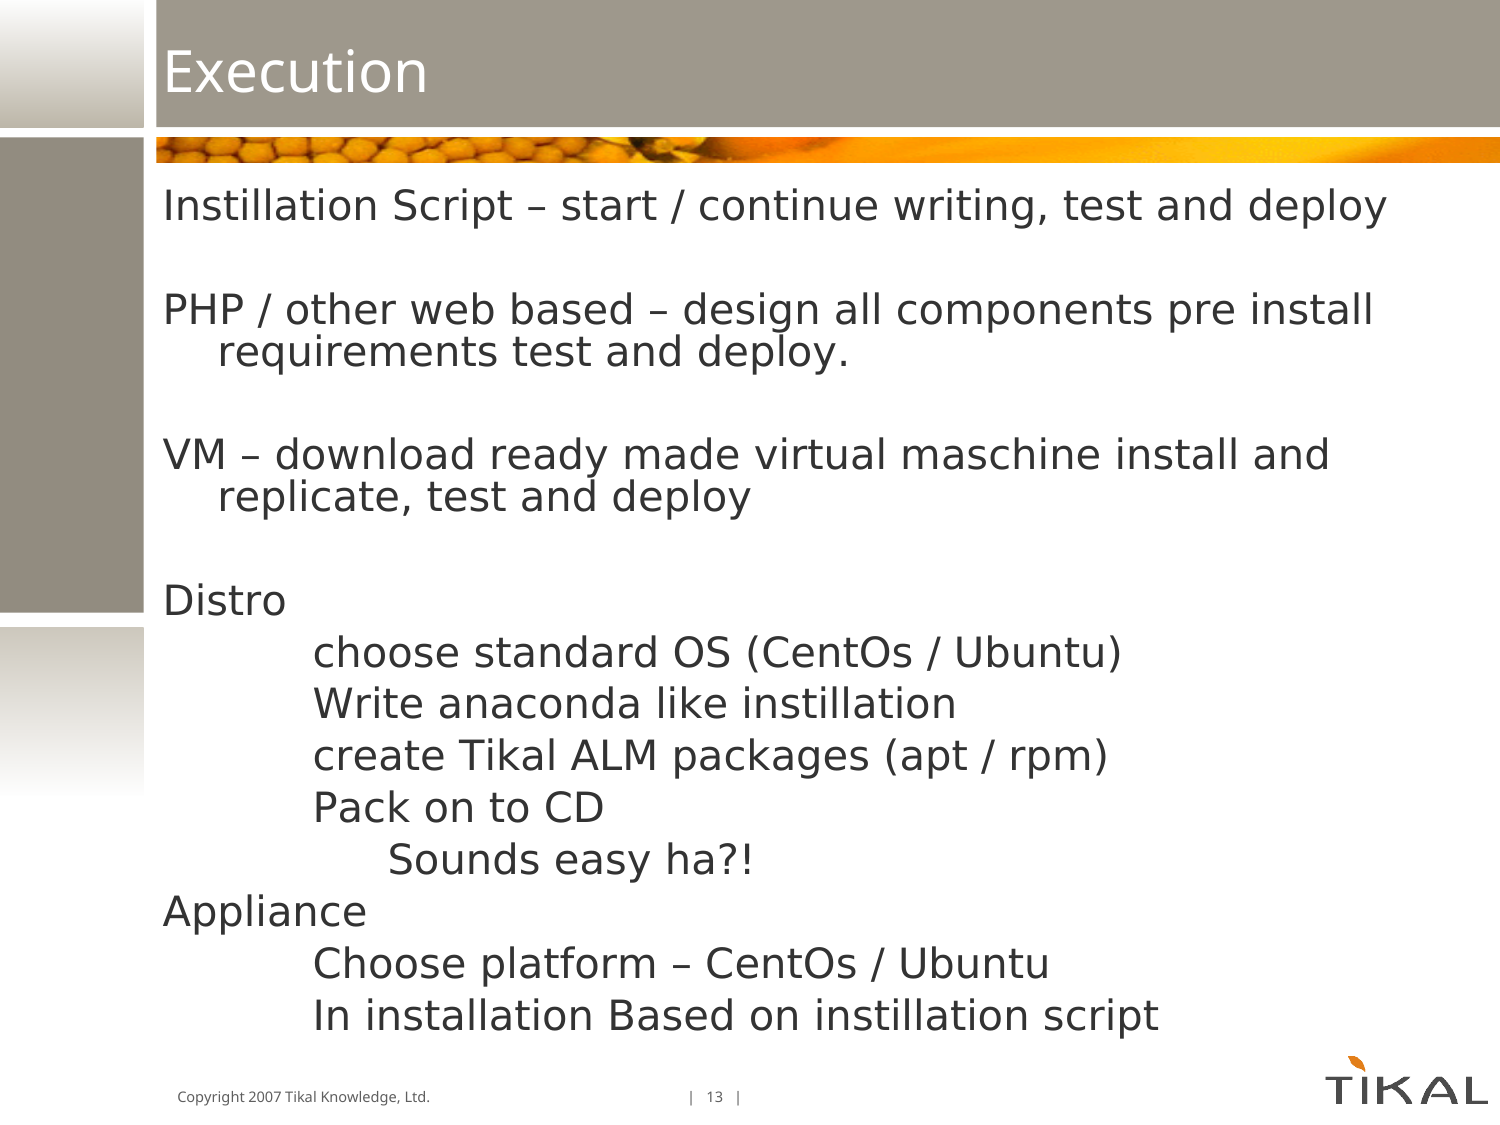

Execution
Instillation Script – start / continue writing, test and deploy
PHP / other web based – design all components pre install requirements test and deploy.
VM – download ready made virtual maschine install and replicate, test and deploy
Distro
choose standard OS (CentOs / Ubuntu)
Write anaconda like instillation
create Tikal ALM packages (apt / rpm)
Pack on to CD
Sounds easy ha?!
Appliance
Choose platform – CentOs / Ubuntu
In installation Based on instillation script